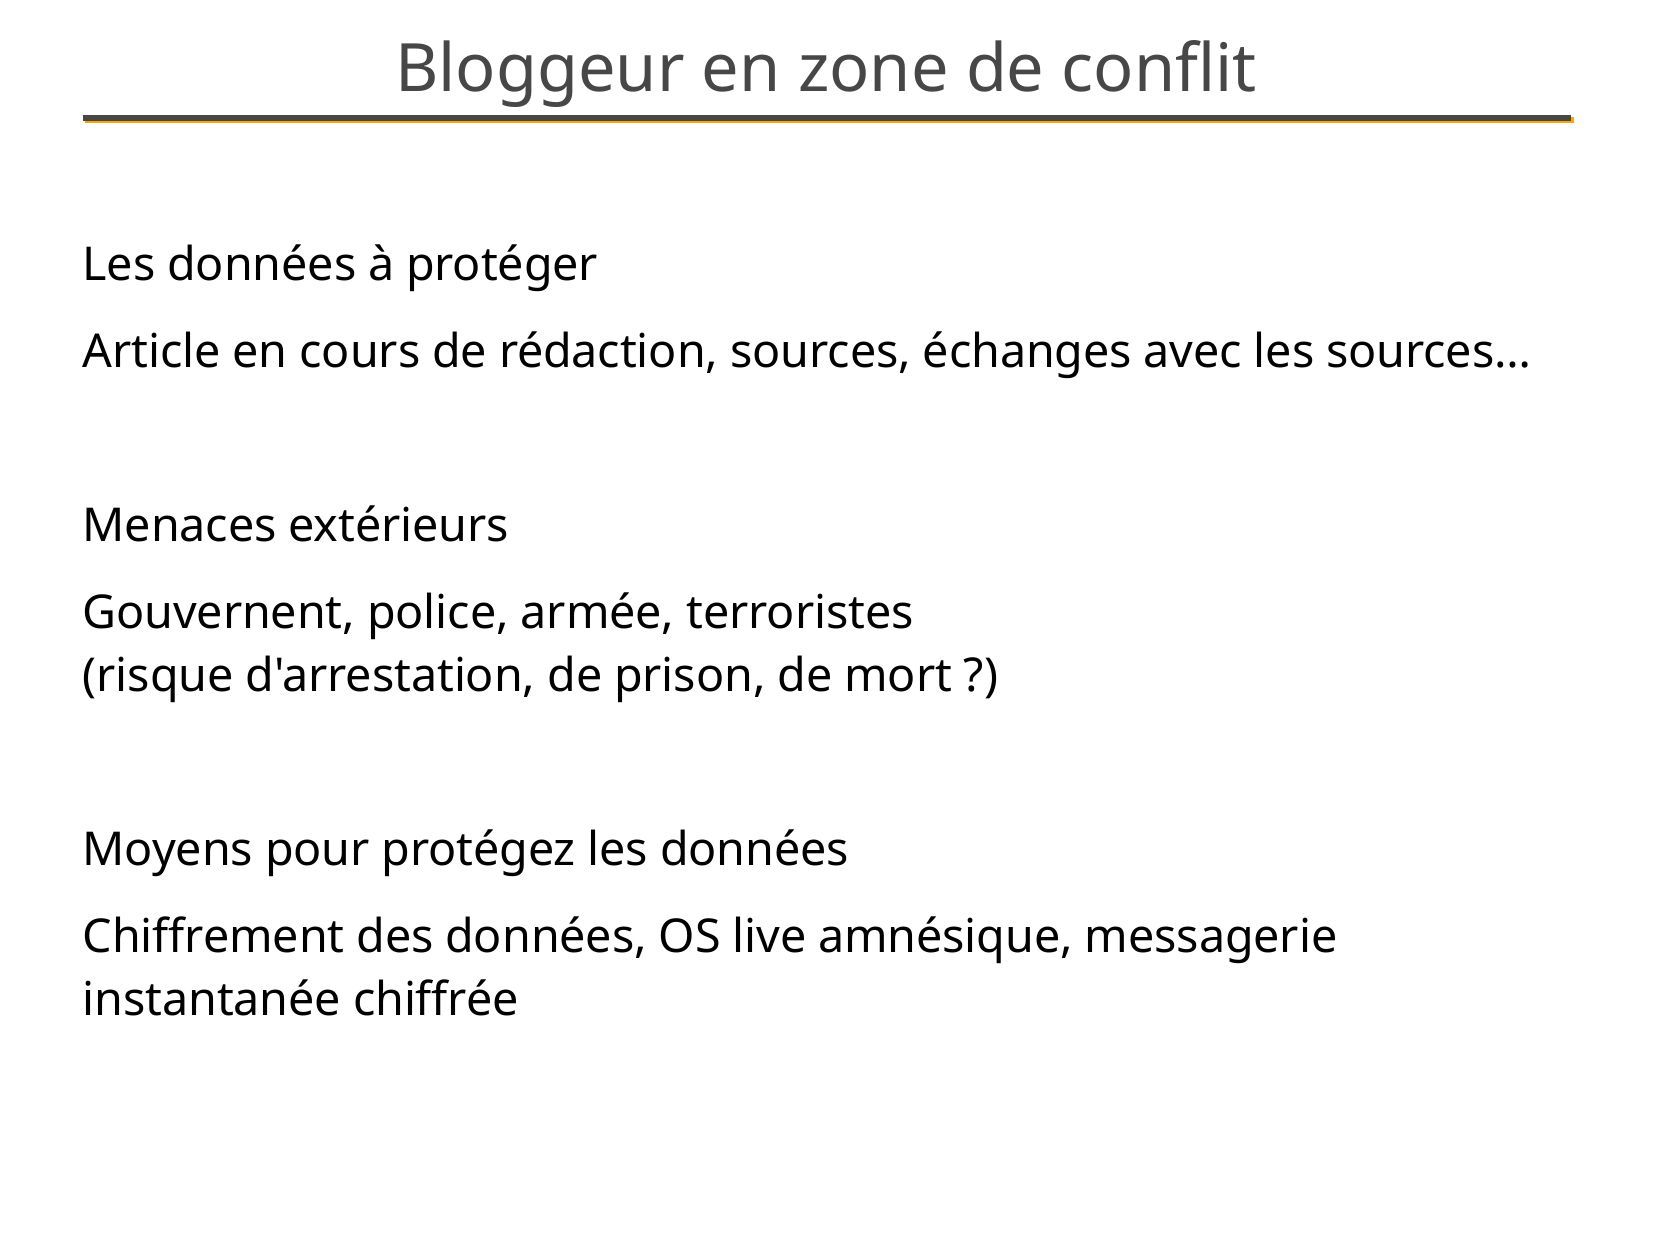

# Bloggeur en zone de conflit
Les données à protéger
Article en cours de rédaction, sources, échanges avec les sources…
Menaces extérieurs
Gouvernent, police, armée, terroristes
(risque d'arrestation, de prison, de mort ?)
Moyens pour protégez les données
Chiffrement des données, OS live amnésique, messagerie instantanée chiffrée